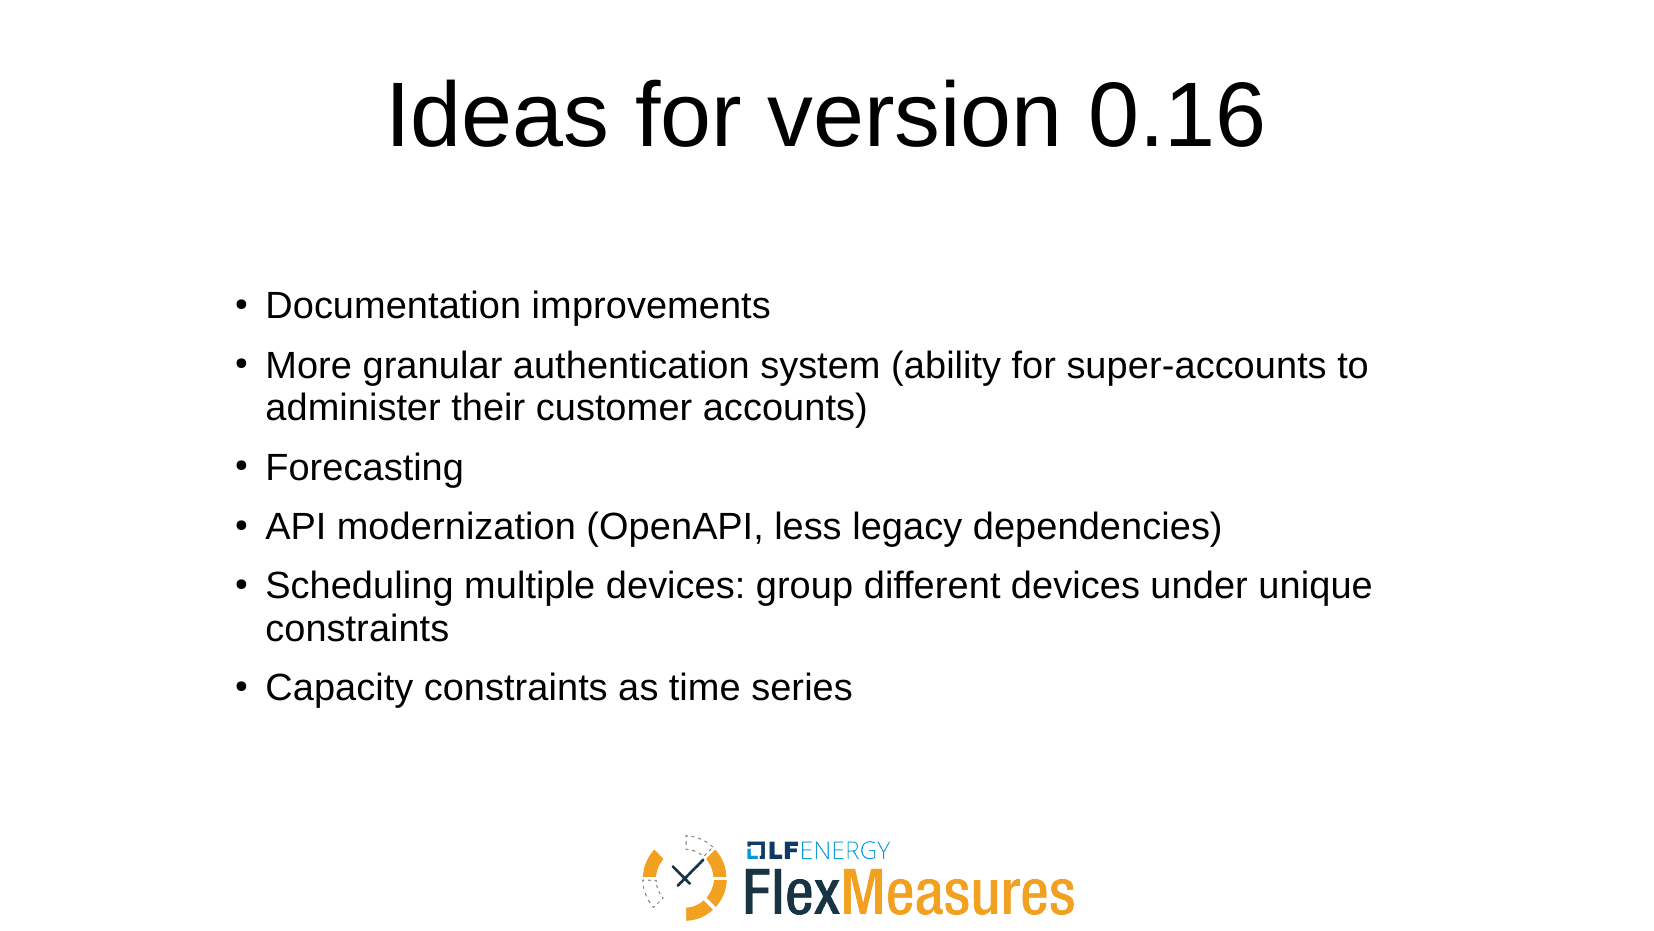

# Ideas for version 0.16
Documentation improvements
More granular authentication system (ability for super-accounts to administer their customer accounts)
Forecasting
API modernization (OpenAPI, less legacy dependencies)
Scheduling multiple devices: group different devices under unique constraints
Capacity constraints as time series